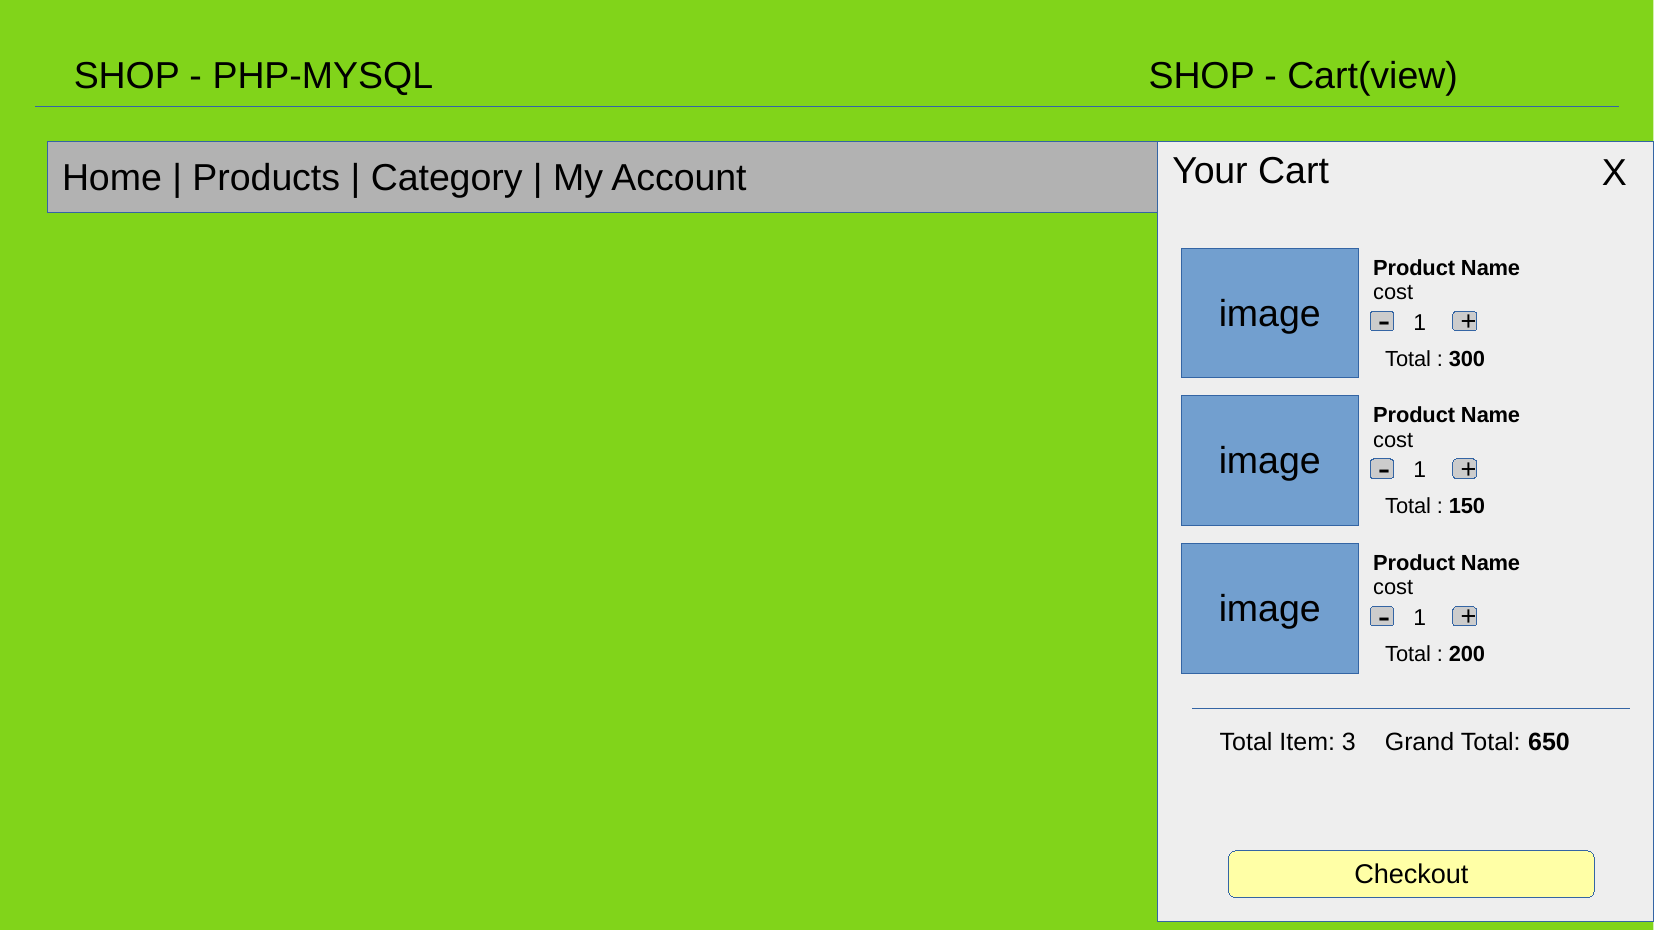

SHOP - PHP-MYSQL
SHOP - Cart(view)
Home | Products | Category | My Account										cart
Your Cart
X
image
Product Name
cost
1
-
+
Total : 300
image
Product Name
cost
1
-
+
Total : 150
image
Product Name
cost
1
-
+
Total : 200
Total Item: 3
Grand Total: 650
Checkout